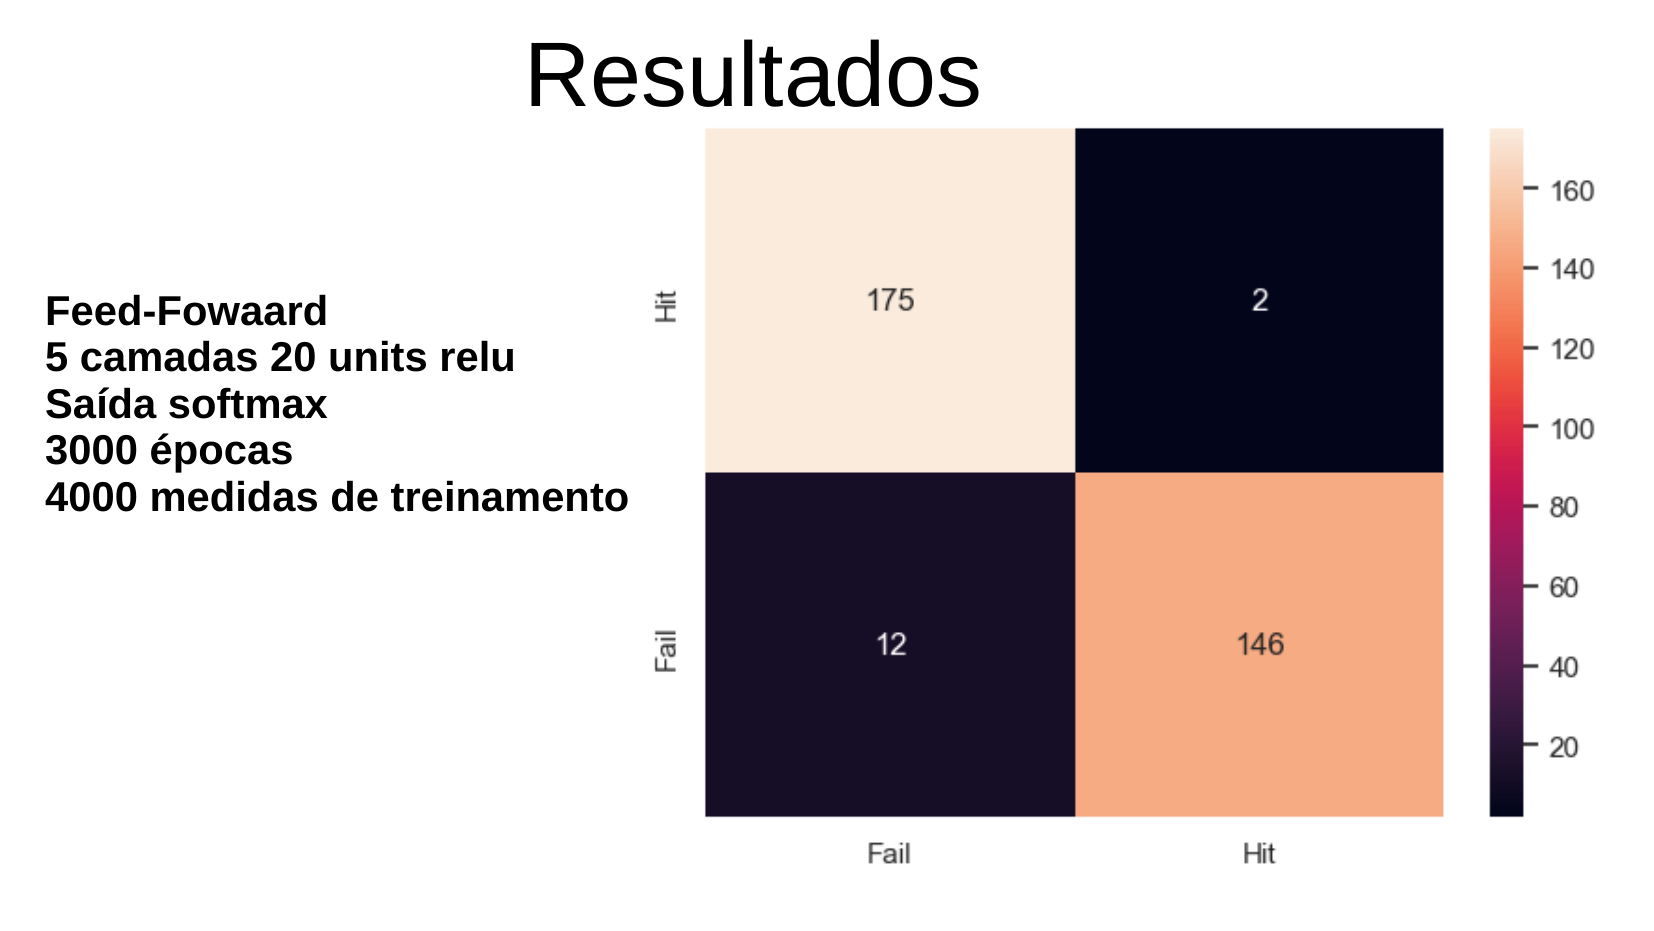

# Resultados
Feed-Fowaard
5 camadas 20 units relu
Saída softmax
3000 épocas
4000 medidas de treinamento